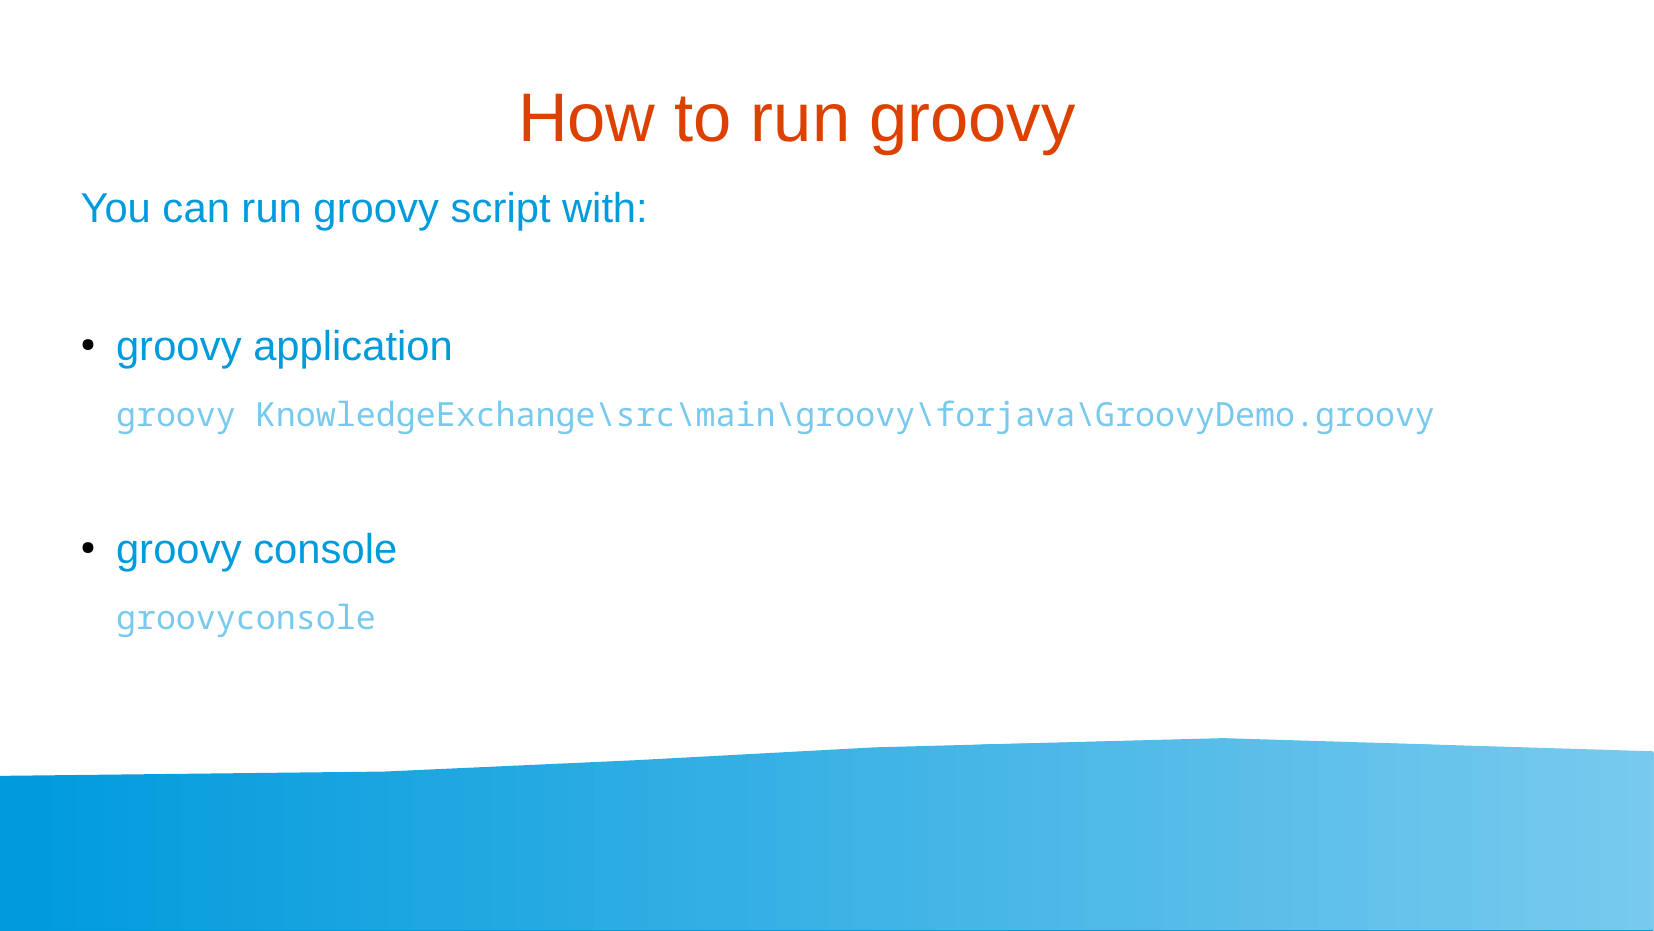

# How to run groovy
You can run groovy script with:
groovy application
groovy KnowledgeExchange\src\main\groovy\forjava\GroovyDemo.groovy
groovy console
groovyconsole